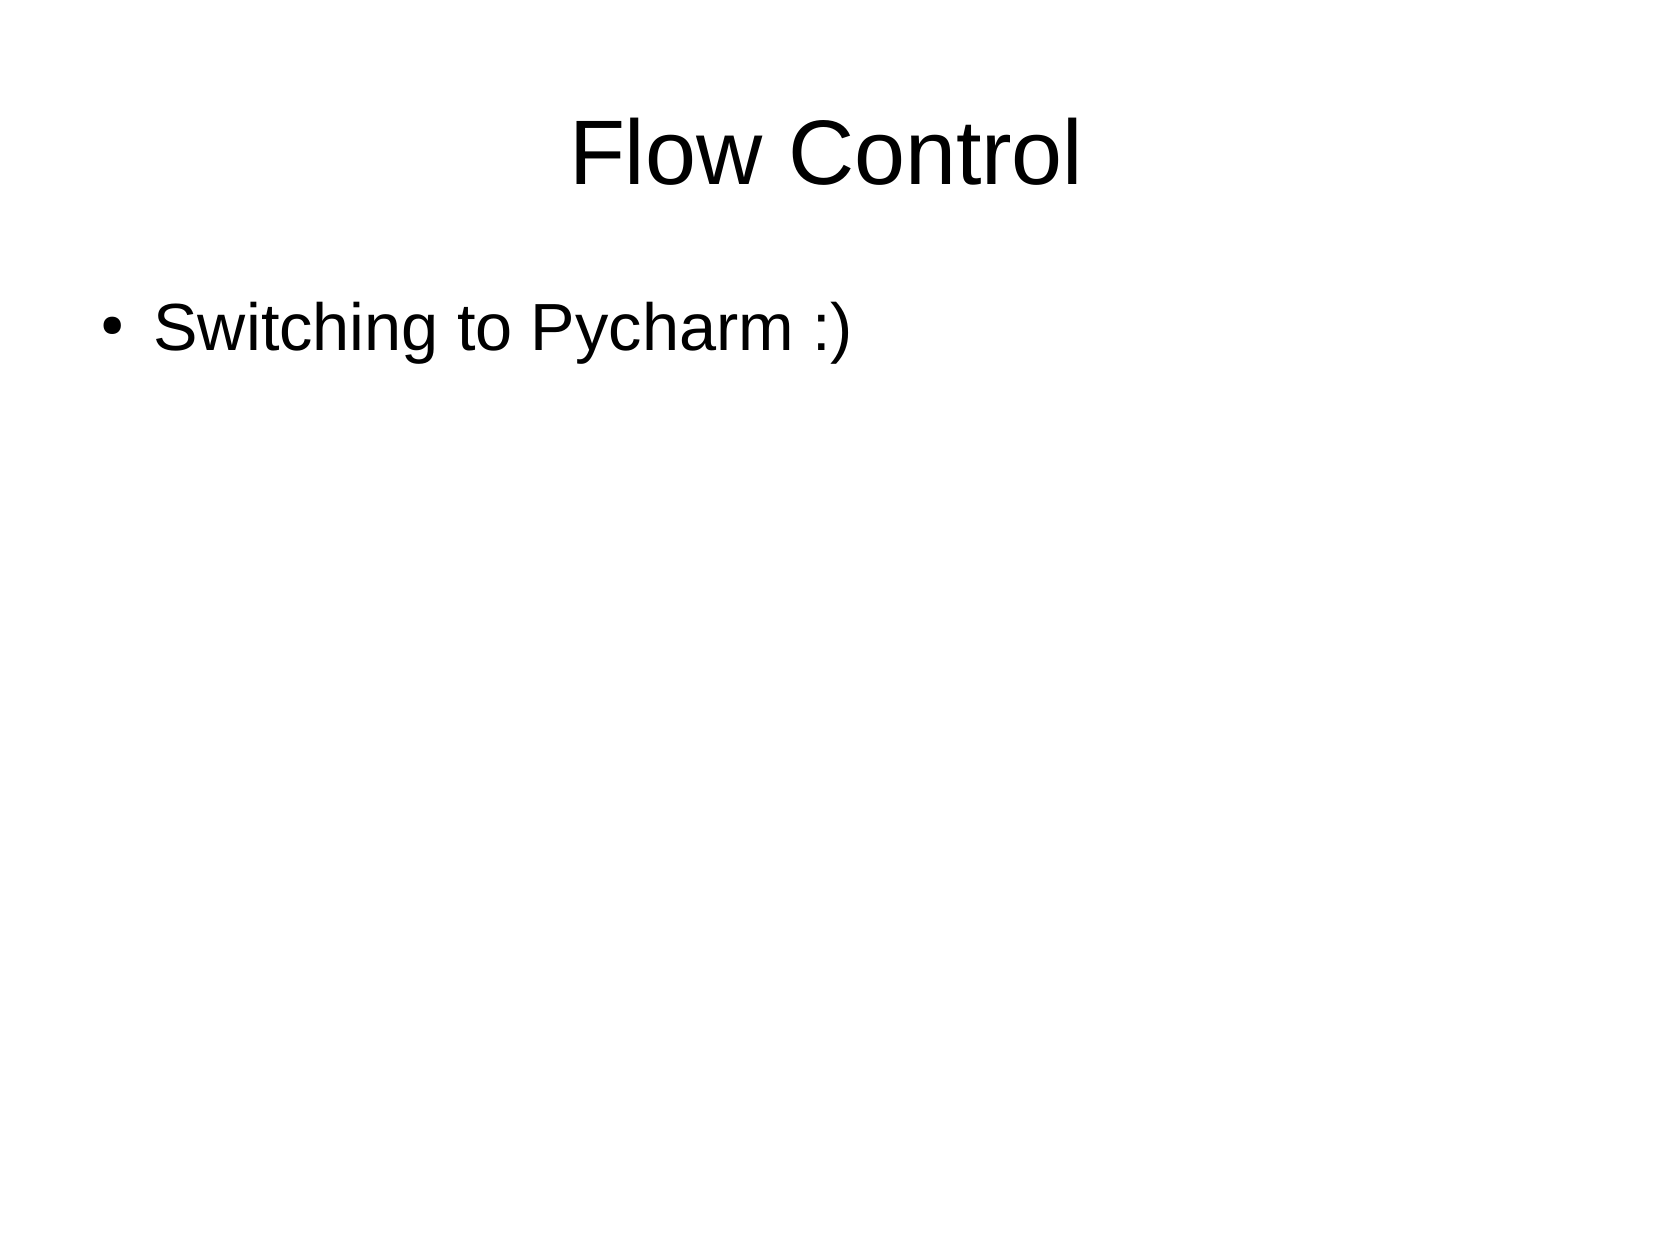

# Flow Control
Switching to Pycharm :)